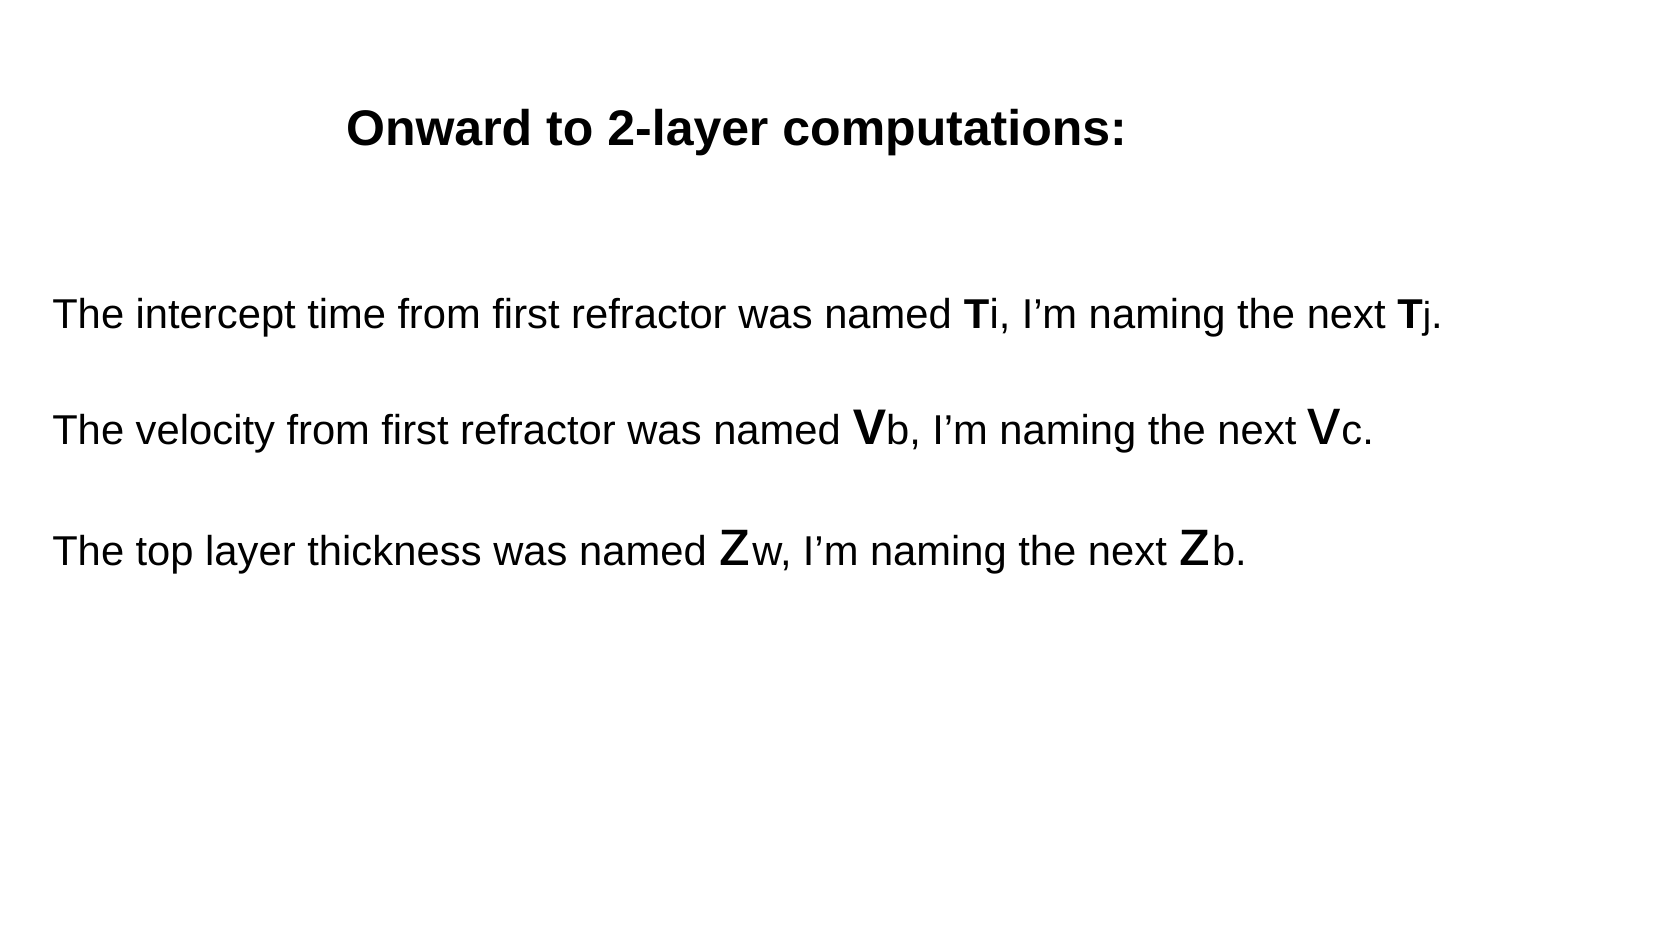

Onward to 2-layer computations:
The intercept time from first refractor was named Ti, I’m naming the next Tj.
The velocity from first refractor was named Vb, I’m naming the next vc.
The top layer thickness was named zw, I’m naming the next zb.